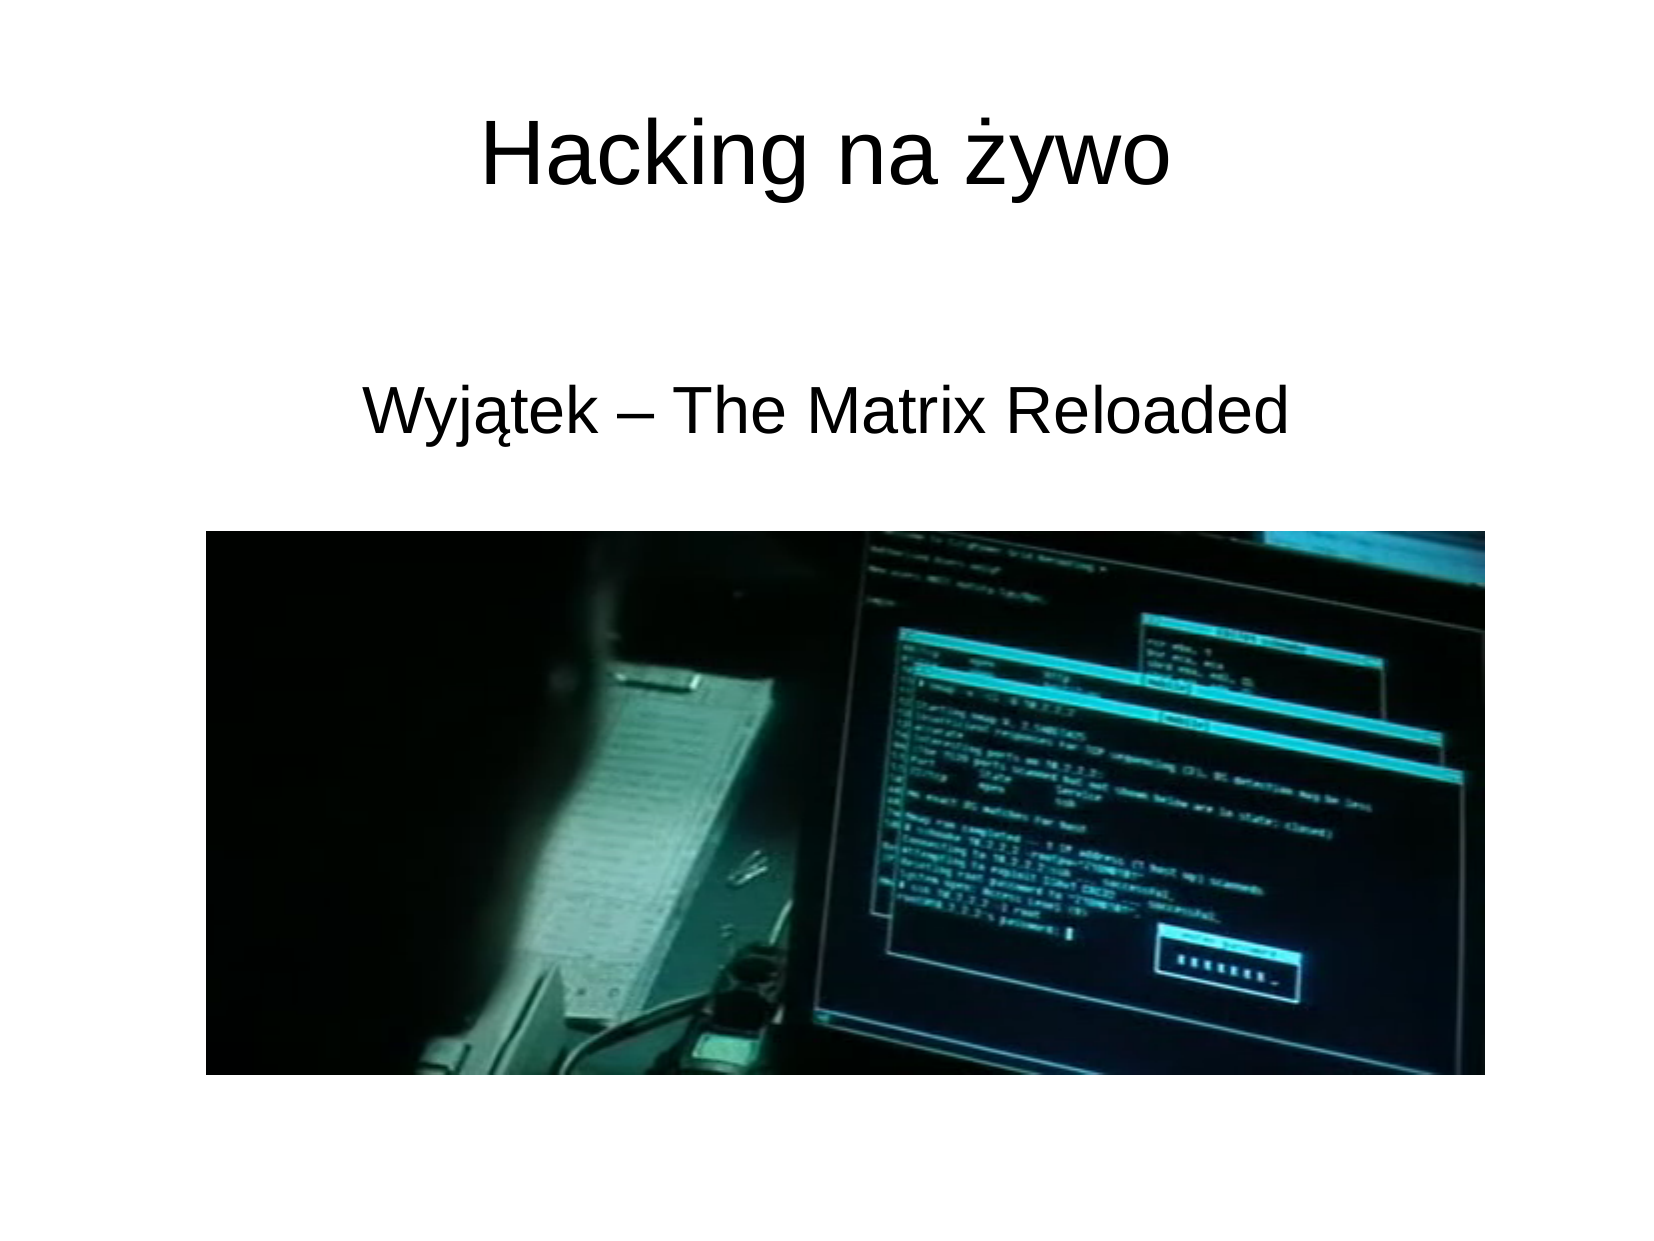

# Hacking na żywo
Wyjątek – The Matrix Reloaded